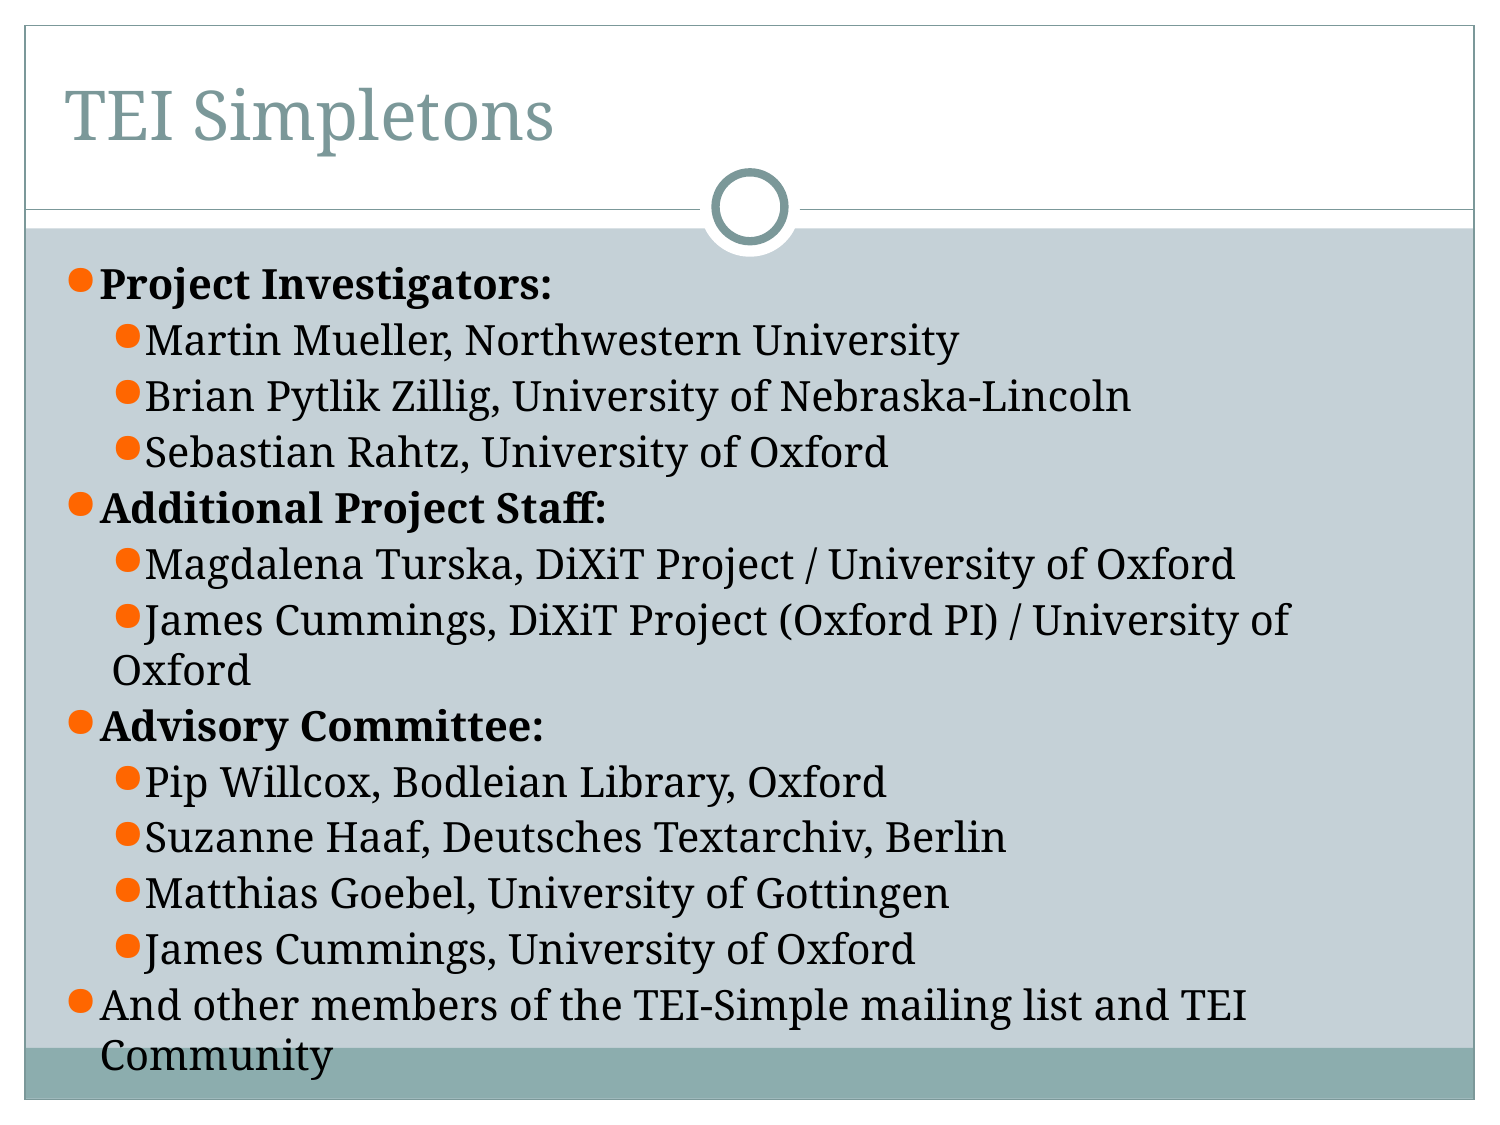

TEI Simpletons
Project Investigators:
Martin Mueller, Northwestern University
Brian Pytlik Zillig, University of Nebraska-Lincoln
Sebastian Rahtz, University of Oxford
Additional Project Staff:
Magdalena Turska, DiXiT Project / University of Oxford
James Cummings, DiXiT Project (Oxford PI) / University of Oxford
Advisory Committee:
Pip Willcox, Bodleian Library, Oxford
Suzanne Haaf, Deutsches Textarchiv, Berlin
Matthias Goebel, University of Gottingen
James Cummings, University of Oxford
And other members of the TEI-Simple mailing list and TEI Community